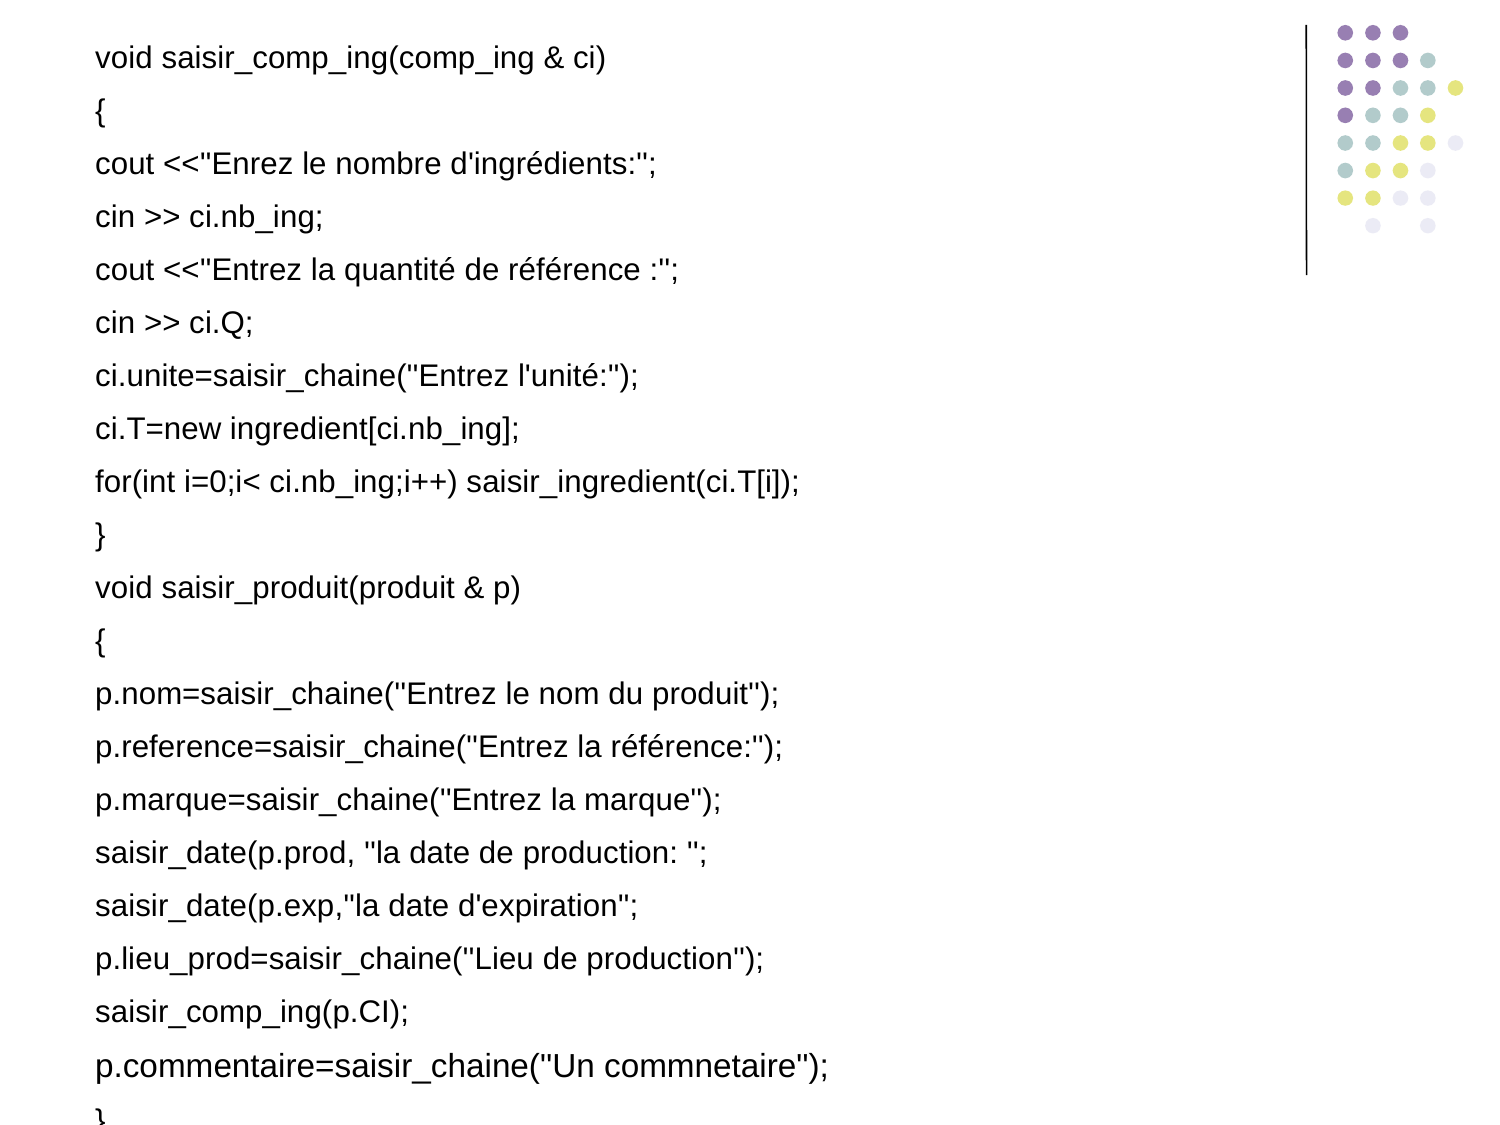

# void saisir_comp_ing(comp_ing & ci)
{
cout <<''Enrez le nombre d'ingrédients:'';
cin >> ci.nb_ing;
cout <<''Entrez la quantité de référence :'';
cin >> ci.Q;
ci.unite=saisir_chaine(''Entrez l'unité:'');
ci.T=new ingredient[ci.nb_ing];
for(int i=0;i< ci.nb_ing;i++) saisir_ingredient(ci.T[i]);
}
void saisir_produit(produit & p)
{
p.nom=saisir_chaine(''Entrez le nom du produit'');
p.reference=saisir_chaine(''Entrez la référence:'');
p.marque=saisir_chaine(''Entrez la marque'');
saisir_date(p.prod, ''la date de production: '';
saisir_date(p.exp,''la date d'expiration'';
p.lieu_prod=saisir_chaine(''Lieu de production'');
saisir_comp_ing(p.CI);
p.commentaire=saisir_chaine(''Un commnetaire'');
}